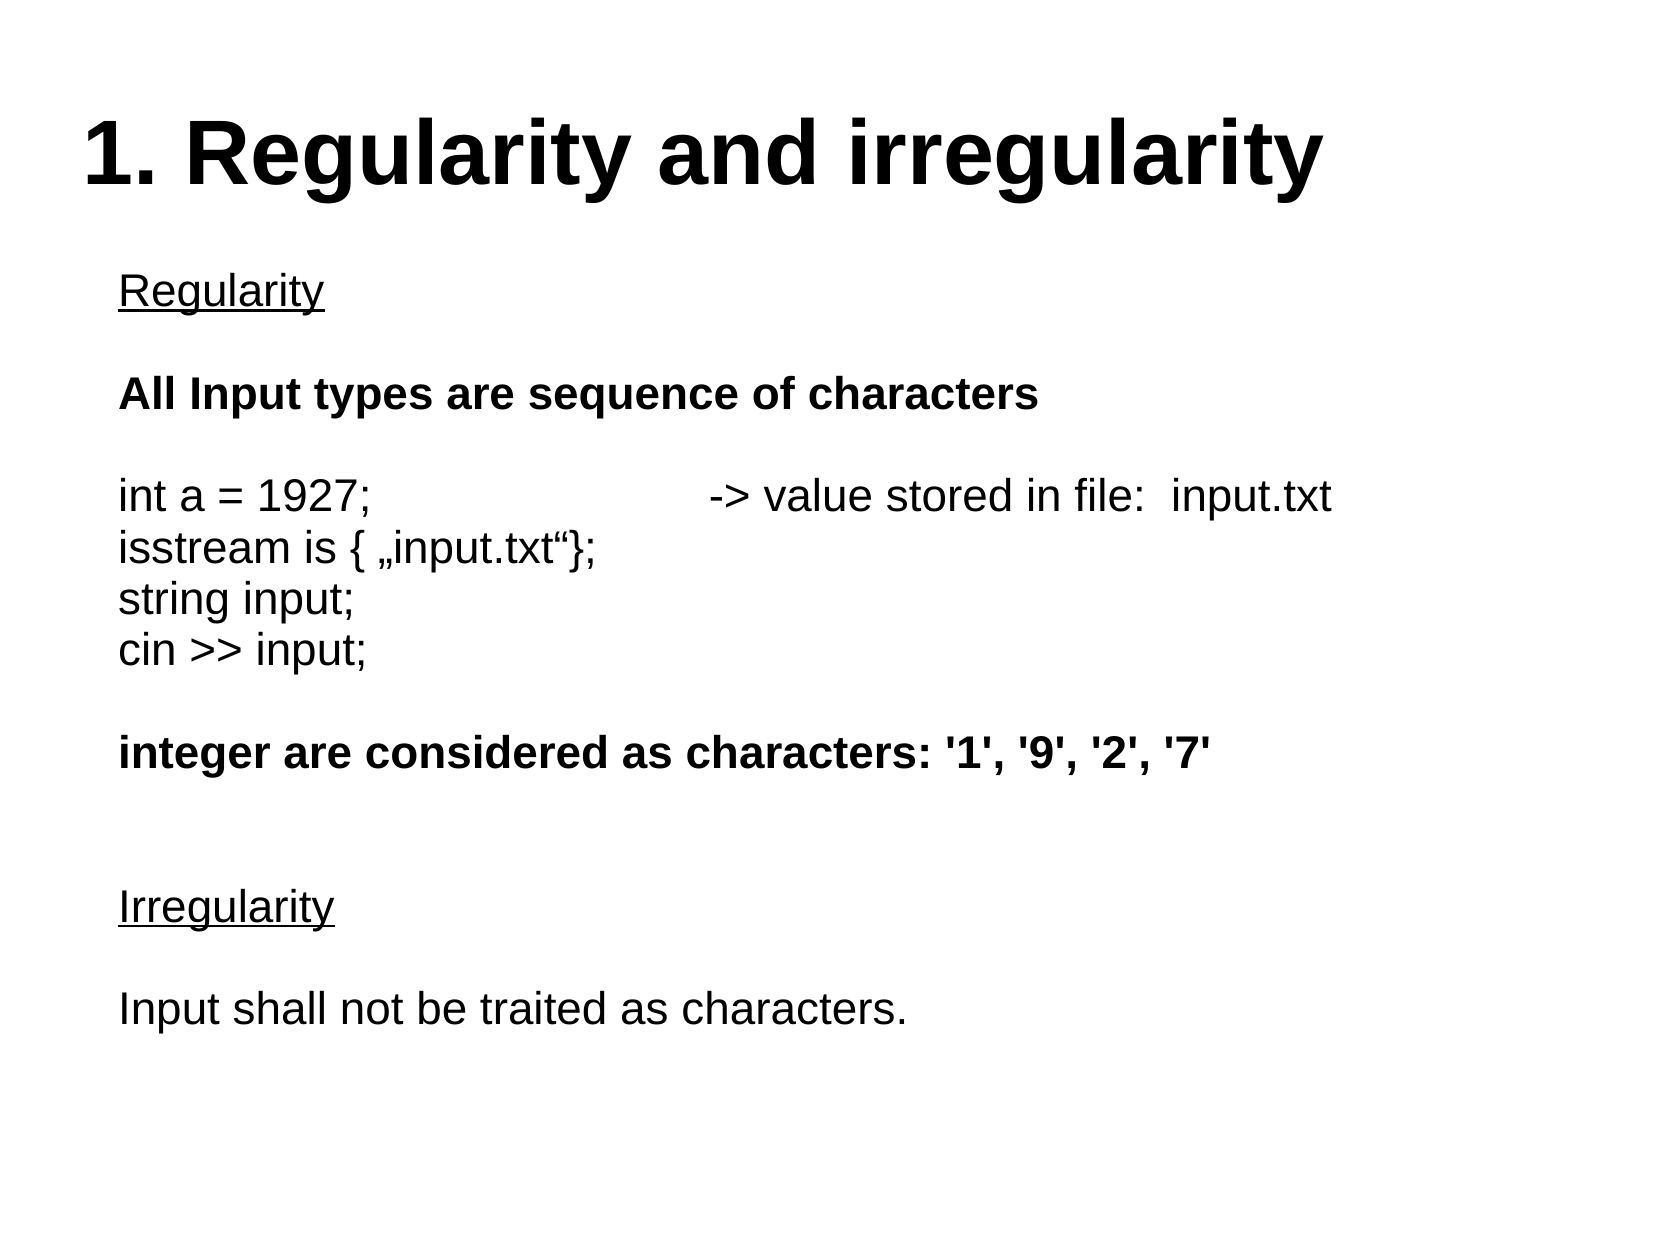

# 1. Regularity and irregularity
Regularity
All Input types are sequence of characters
int a = 1927; 					-> value stored in file: input.txt
isstream is { „input.txt“};
string input;
cin >> input;
integer are considered as characters: '1', '9', '2', '7'
Irregularity
Input shall not be traited as characters.